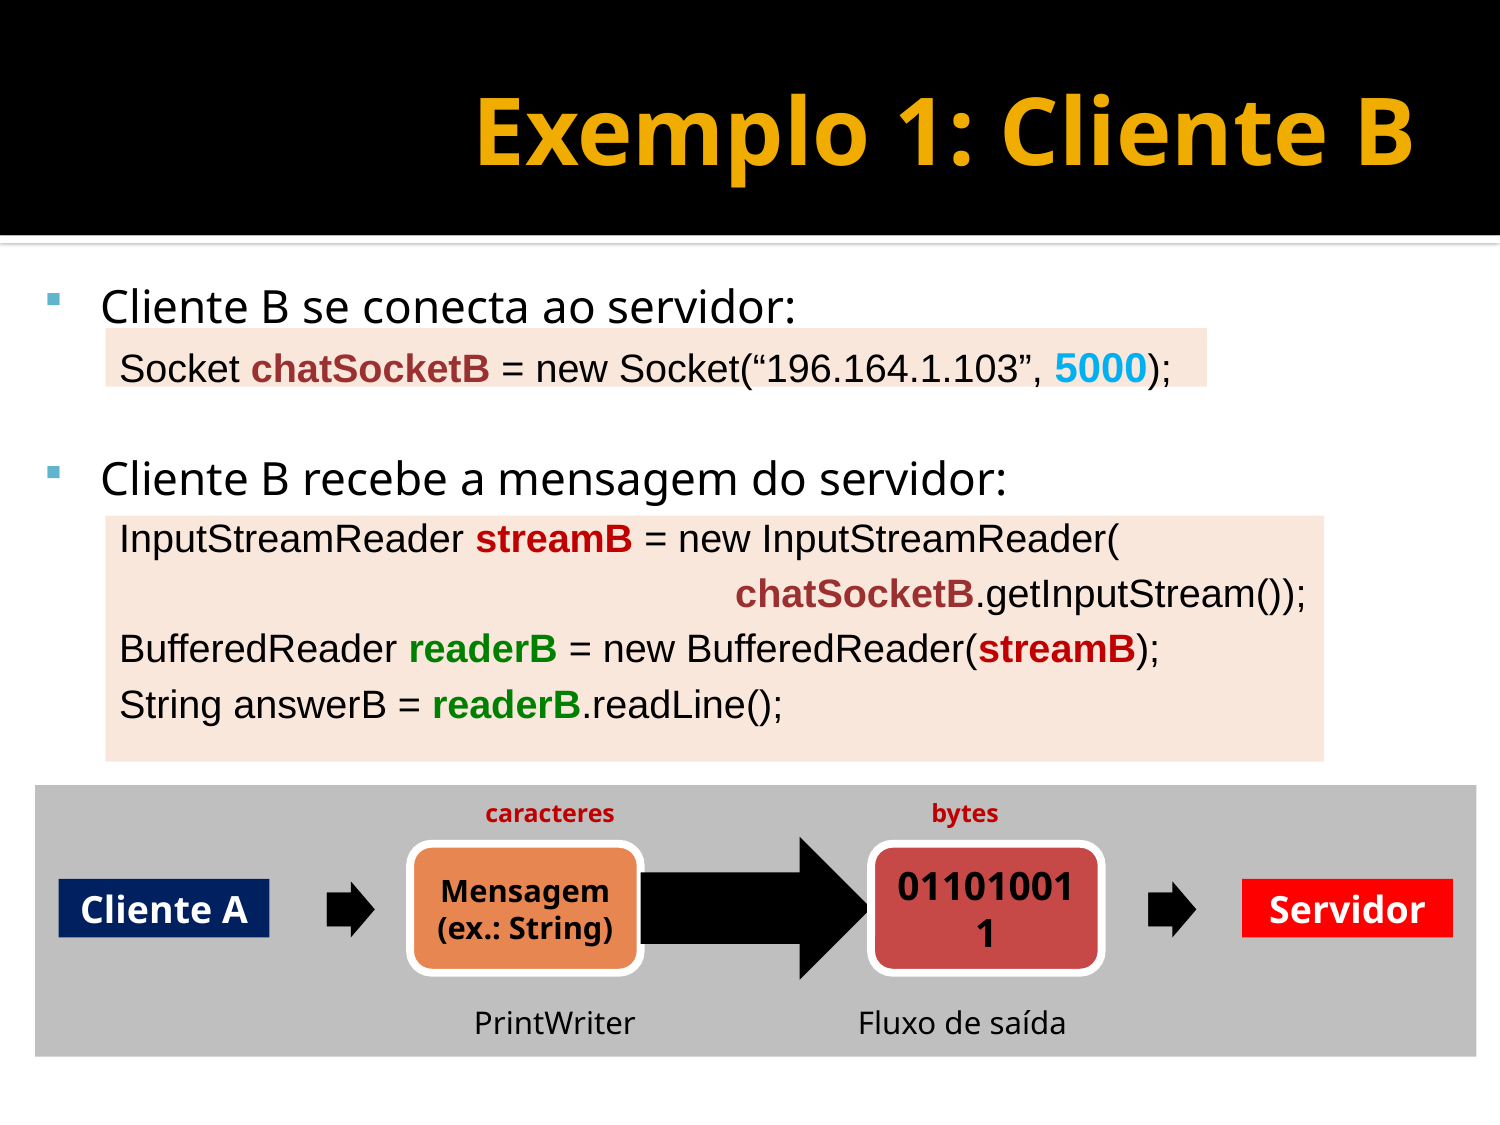

# Exemplo 1: Cliente B
Cliente B se conecta ao servidor:
Socket chatSocketB = new Socket(“196.164.1.103”, 5000);
Cliente B recebe a mensagem do servidor:
InputStreamReader streamB = new InputStreamReader(
 chatSocketB.getInputStream());
BufferedReader readerB = new BufferedReader(streamB);
String answerB = readerB.readLine();
caracteres
bytes
Mensagem
(ex.: String)
011010011
Cliente A
Servidor
PrintWriter
Fluxo de saída